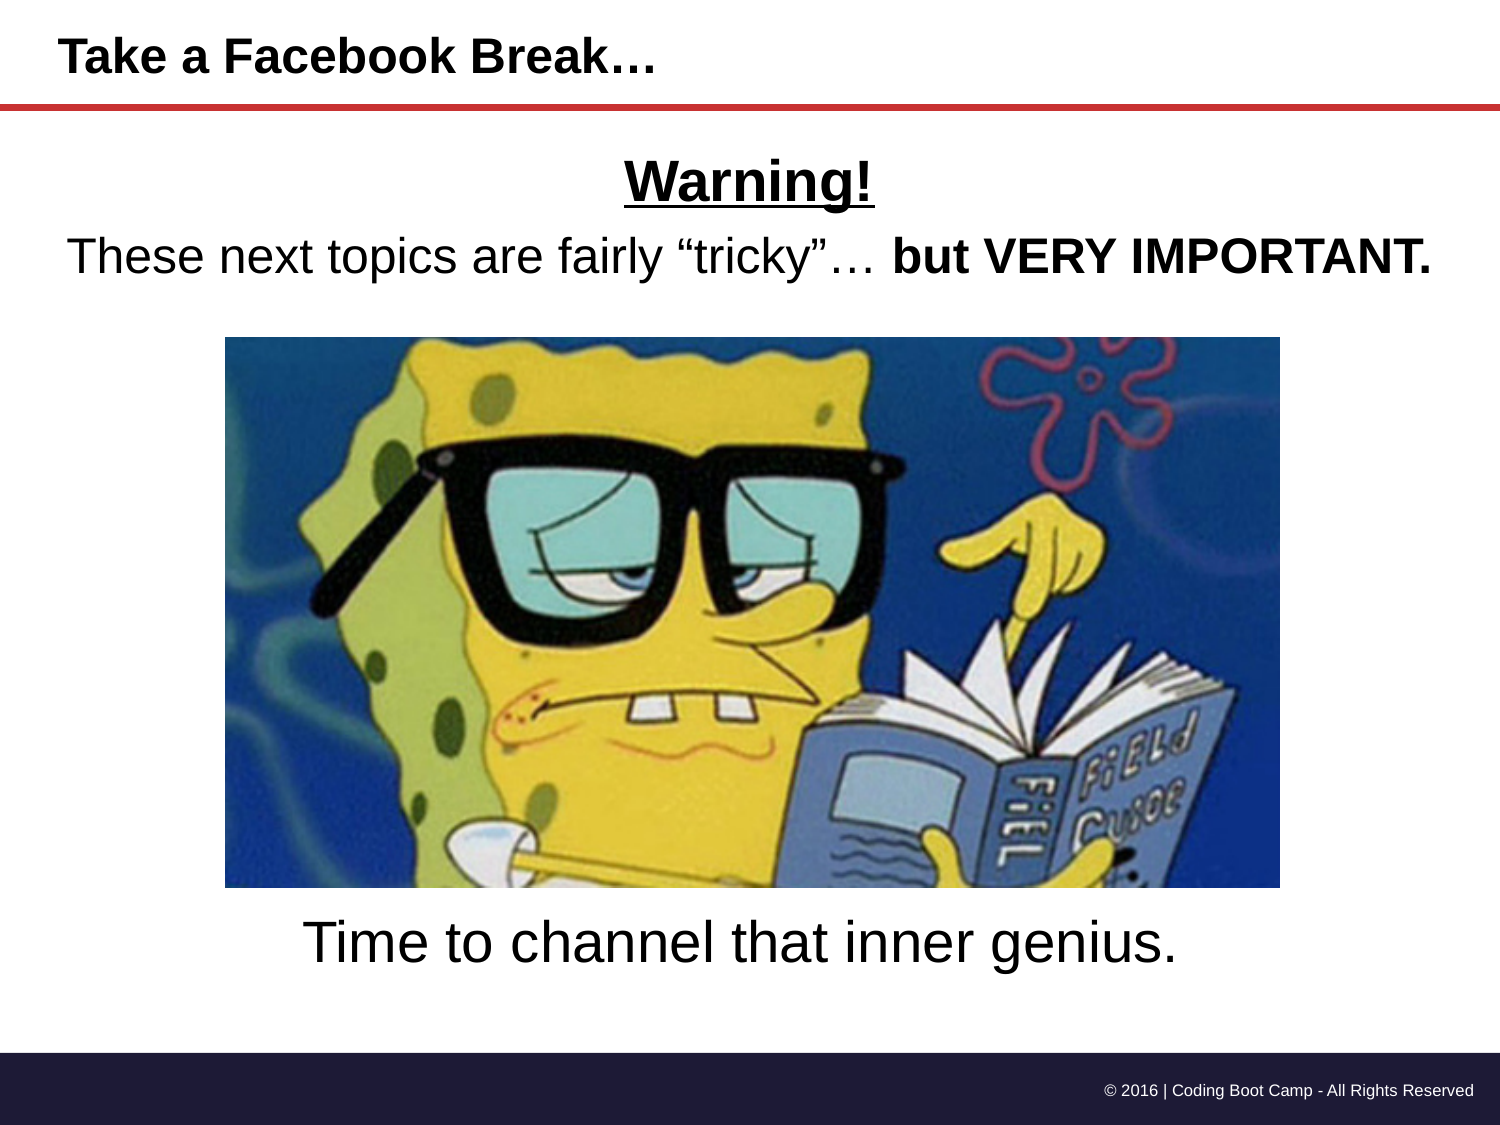

Take a Facebook Break…
Warning!
These next topics are fairly “tricky”… but VERY IMPORTANT.
Time to channel that inner genius.